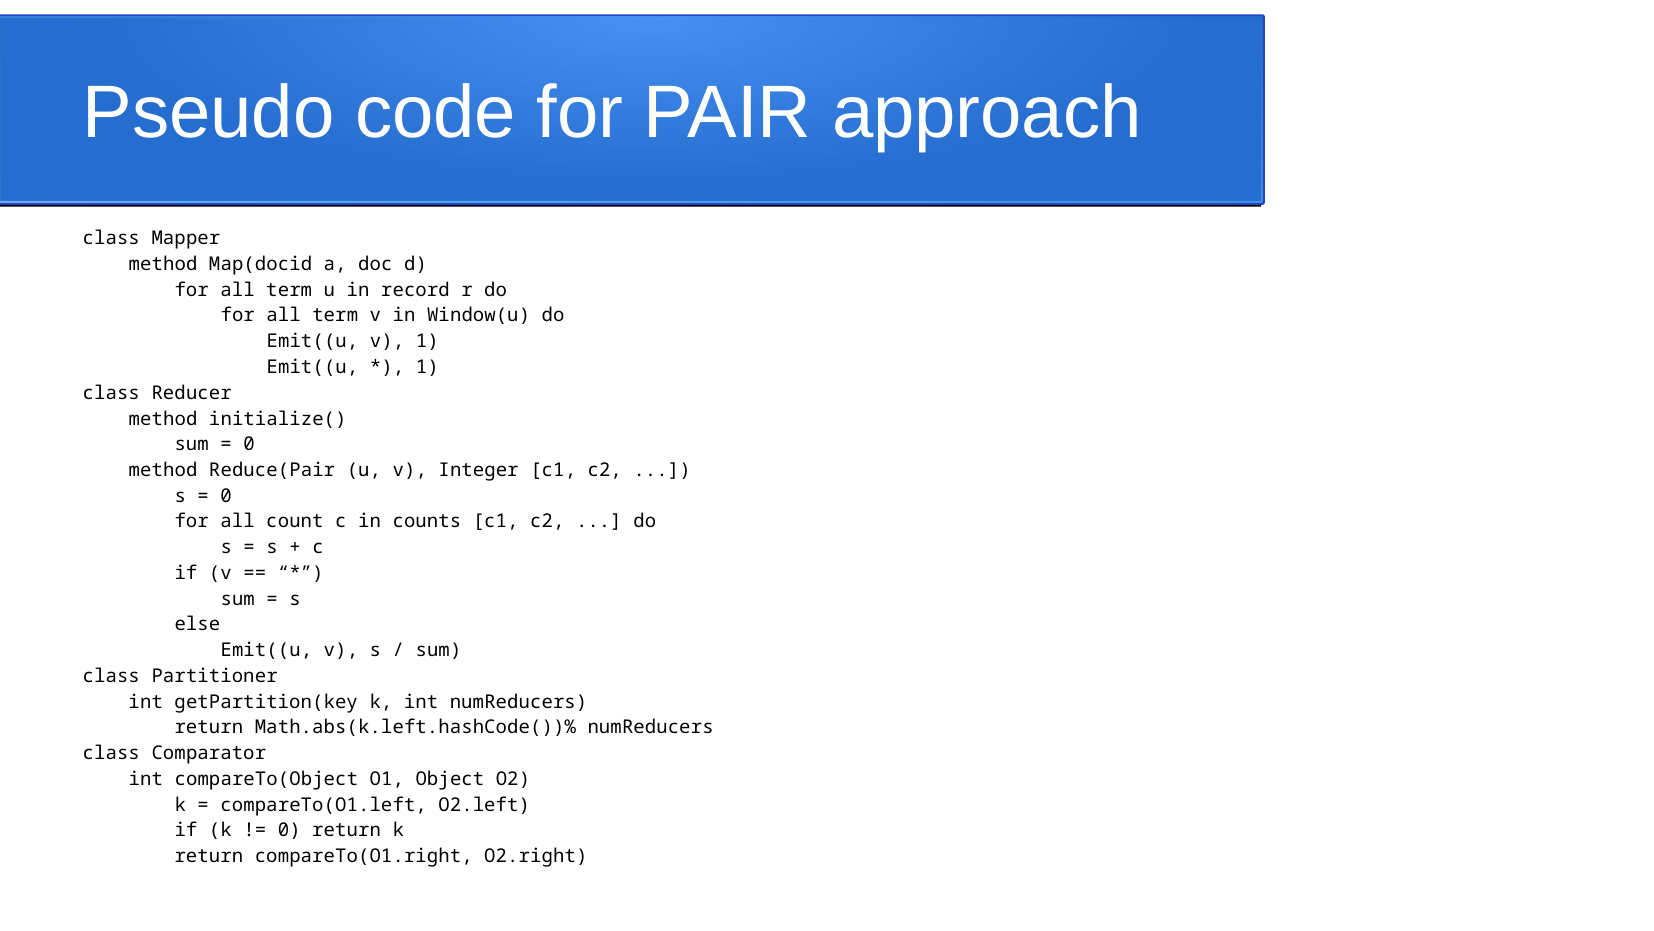

# Pseudo code for PAIR approach
class Mapper
 method Map(docid a, doc d)
 for all term u in record r do
 for all term v in Window(u) do
 Emit((u, v), 1)
 Emit((u, *), 1)
class Reducer
 method initialize()
 sum = 0
 method Reduce(Pair (u, v), Integer [c1, c2, ...])
 s = 0
 for all count c in counts [c1, c2, ...] do
 s = s + c
 if (v == “*”)
 sum = s
 else
 Emit((u, v), s / sum)
class Partitioner
 int getPartition(key k, int numReducers)
 return Math.abs(k.left.hashCode())% numReducers
class Comparator
 int compareTo(Object O1, Object O2)
 k = compareTo(O1.left, O2.left)
 if (k != 0) return k
 return compareTo(O1.right, O2.right)